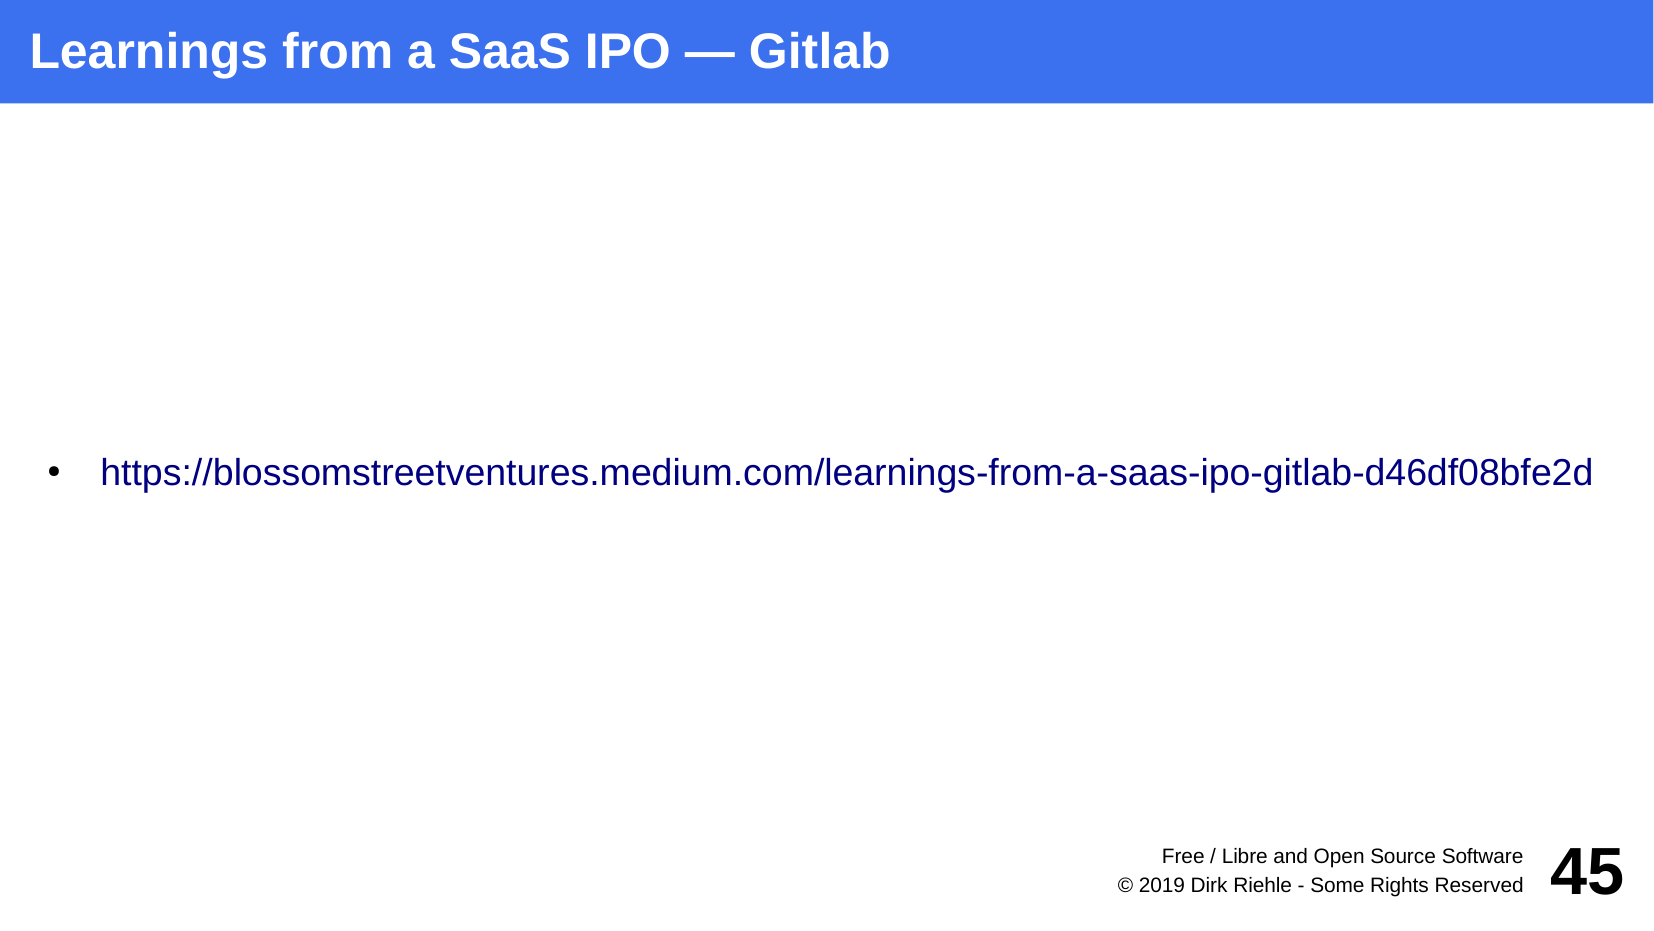

# Learnings from a SaaS IPO — Gitlab
https://blossomstreetventures.medium.com/learnings-from-a-saas-ipo-gitlab-d46df08bfe2d
Free / Libre and Open Source Software
45
© 2019 Dirk Riehle - Some Rights Reserved